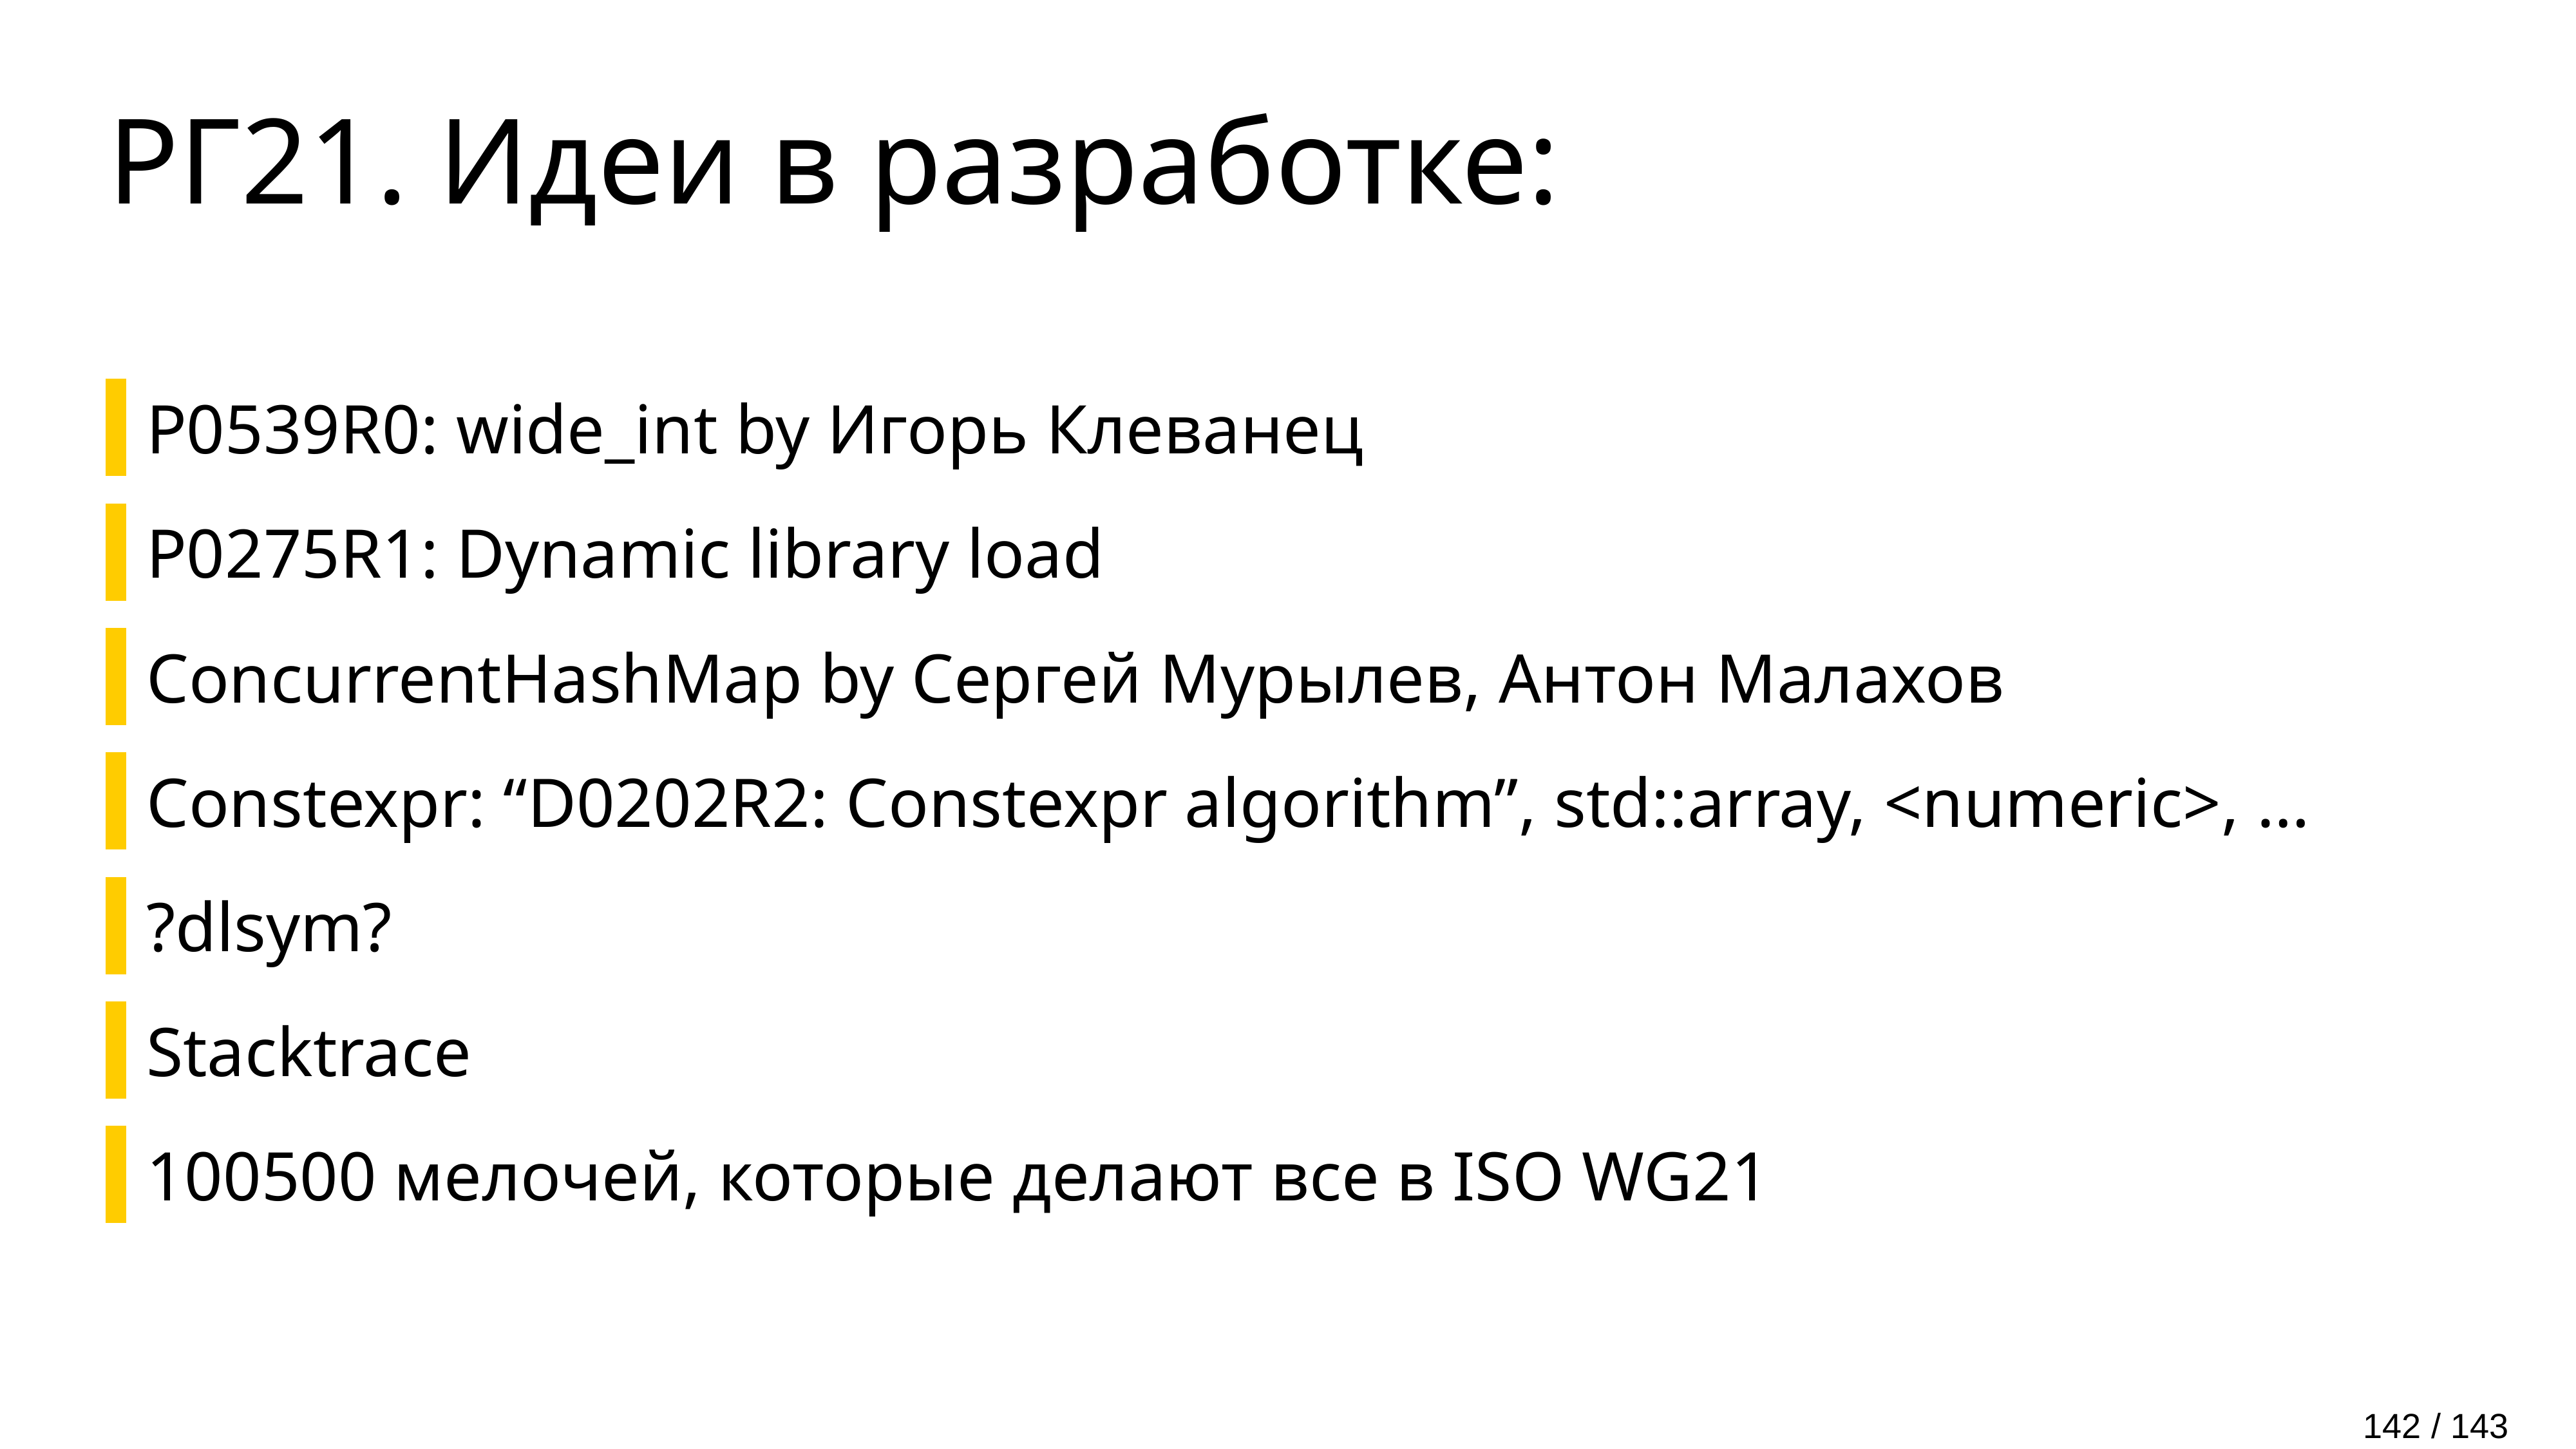

# РГ21. Идеи в разработке:
 P0539R0: wide_int by Игорь Клеванец
 P0275R1: Dynamic library load
 ConcurrentHashMap by Сергей Мурылев, Антон Малахов
 Constexpr: “D0202R2: Constexpr algorithm”, std::array, <numeric>, …
 ?dlsym?
 Stacktrace
 100500 мелочей, которые делают все в ISO WG21